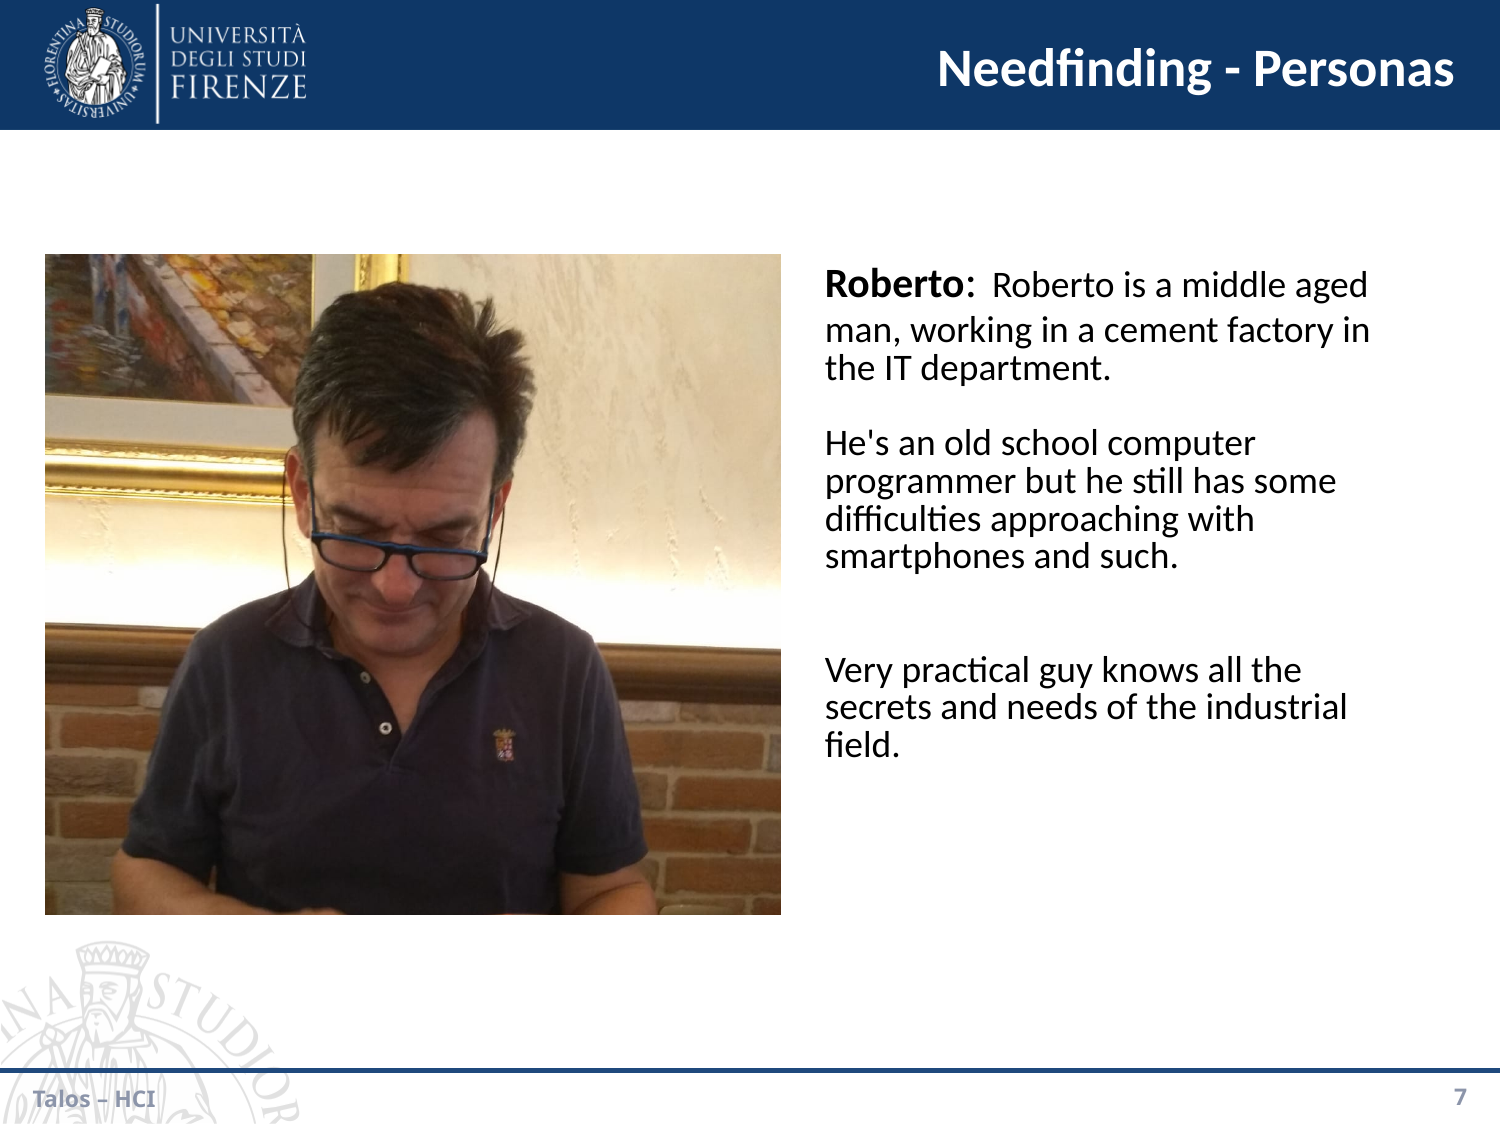

# Needfinding - Personas
Roberto: Roberto is a middle aged man, working in a cement factory in the IT department.
He's an old school computer programmer but he still has some difficulties approaching with smartphones and such.
Very practical guy knows all the secrets and needs of the industrial field.
Talos – HCI